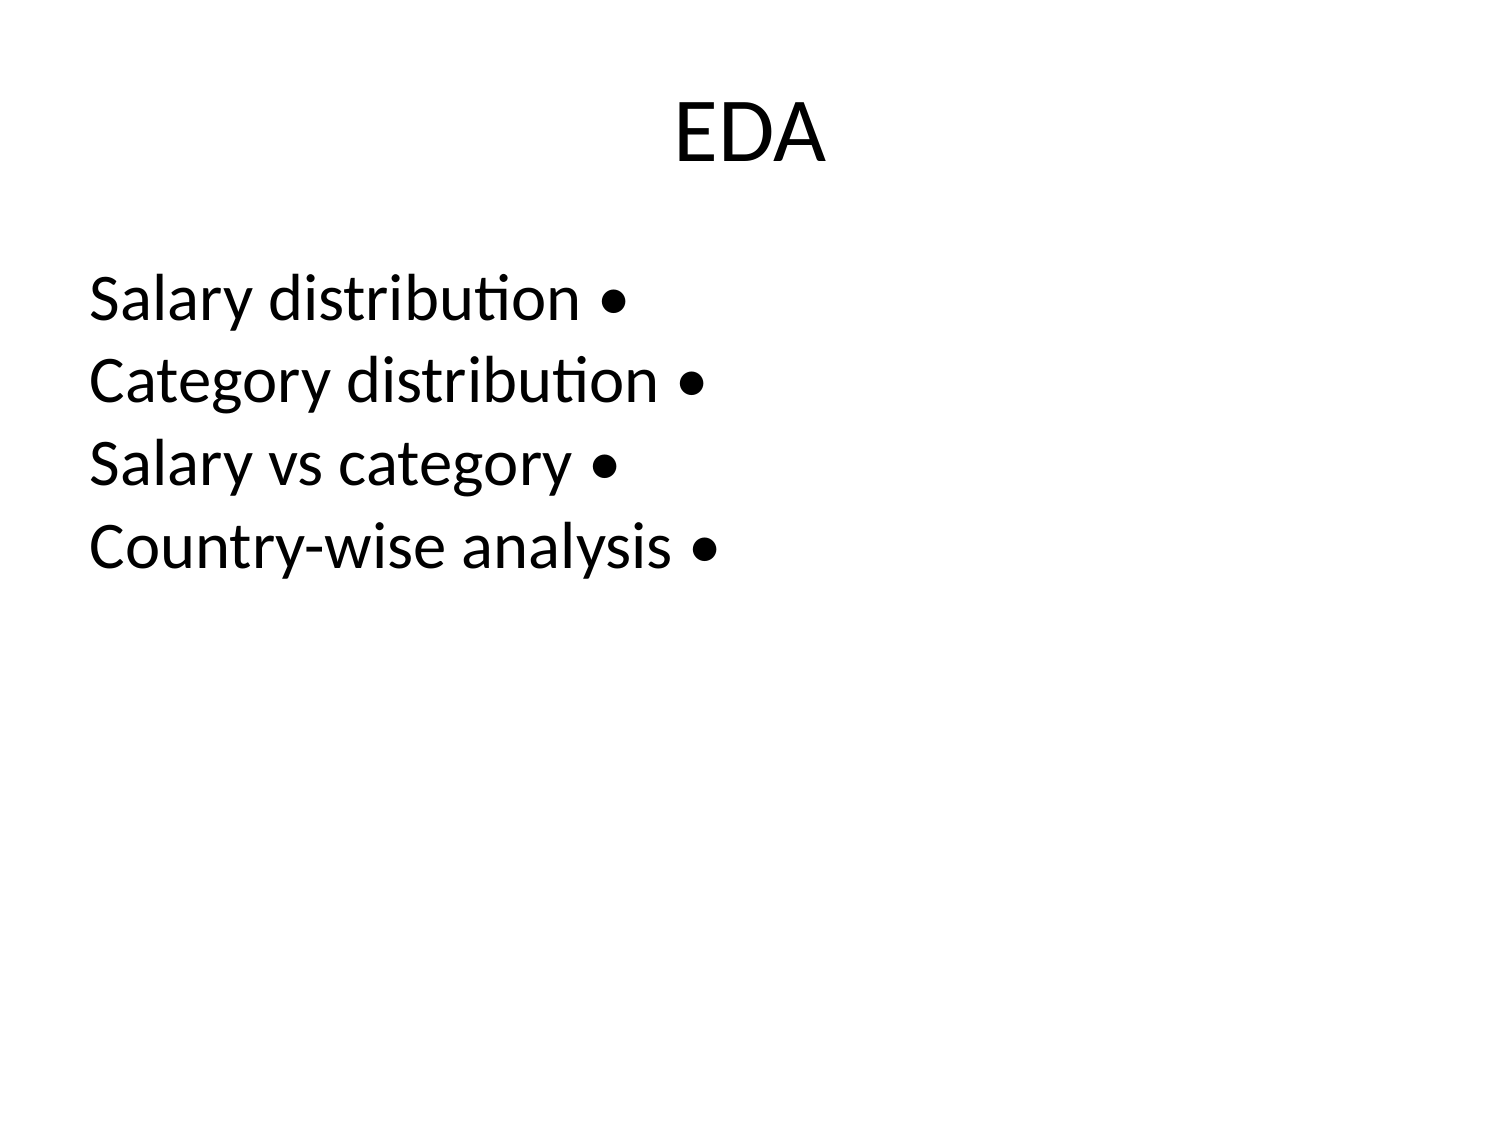

EDA
• Salary distribution
• Category distribution
• Salary vs category
• Country-wise analysis